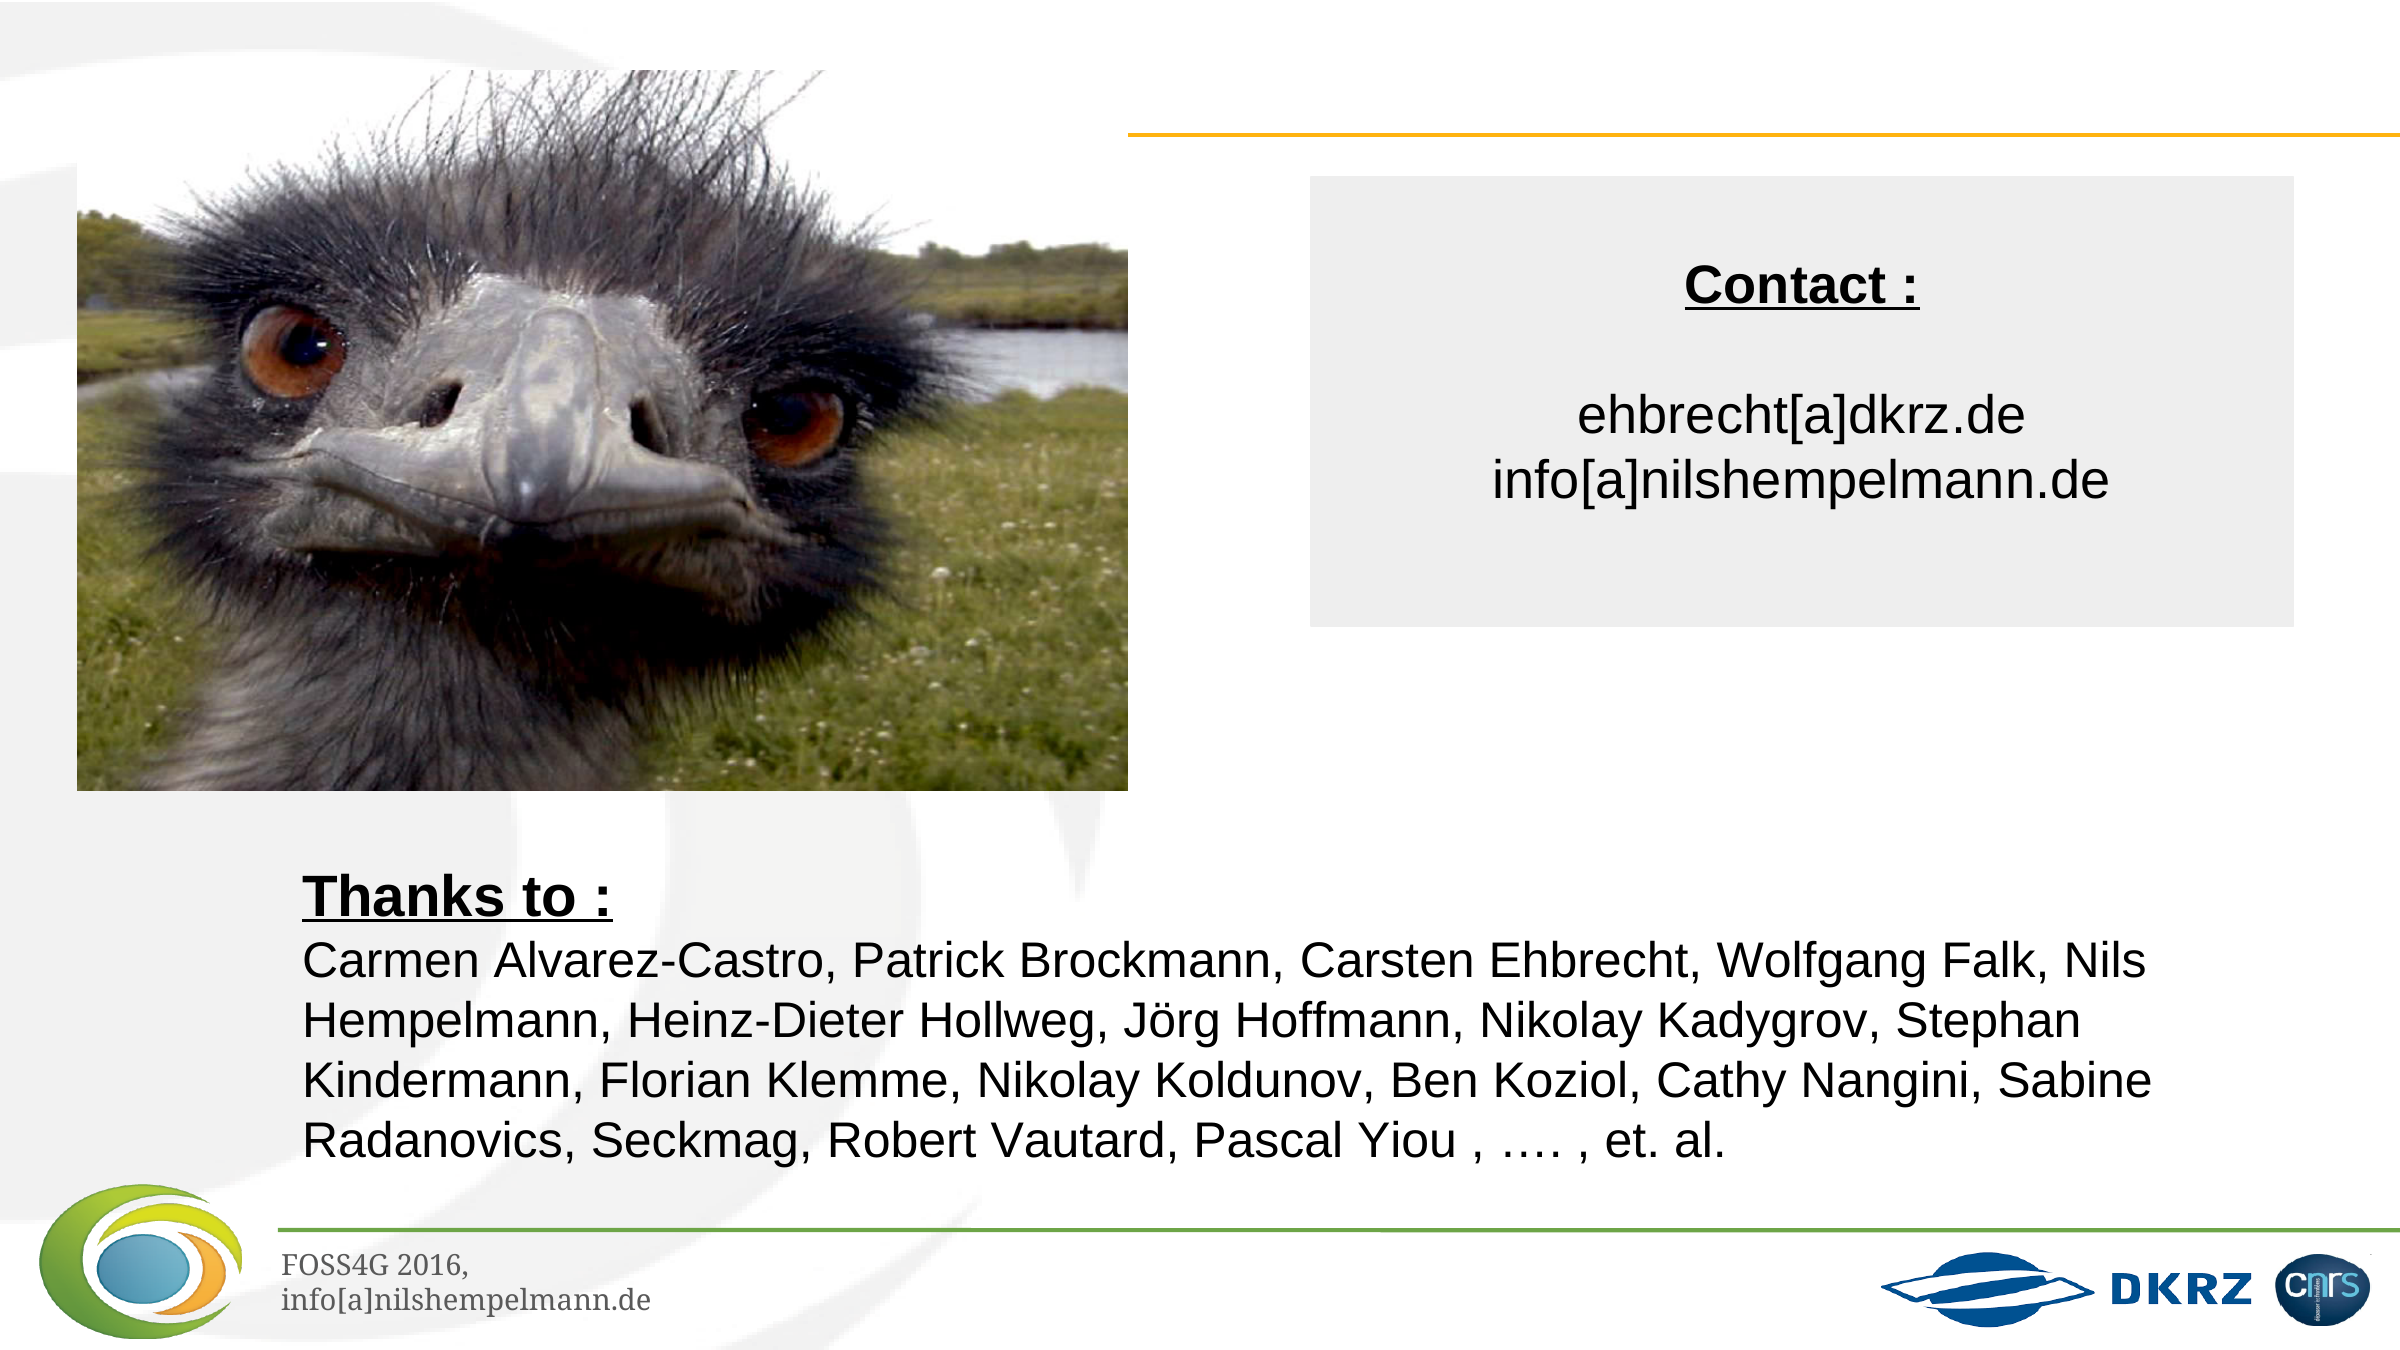

Contact :
ehbrecht[a]dkrz.de
info[a]nilshempelmann.de
Thanks to :
Carmen Alvarez-Castro, Patrick Brockmann, Carsten Ehbrecht, Wolfgang Falk, Nils Hempelmann, Heinz-Dieter Hollweg, Jörg Hoffmann, Nikolay Kadygrov, Stephan Kindermann, Florian Klemme, Nikolay Koldunov, Ben Koziol, Cathy Nangini, Sabine Radanovics, Seckmag, Robert Vautard, Pascal Yiou , …. , et. al.